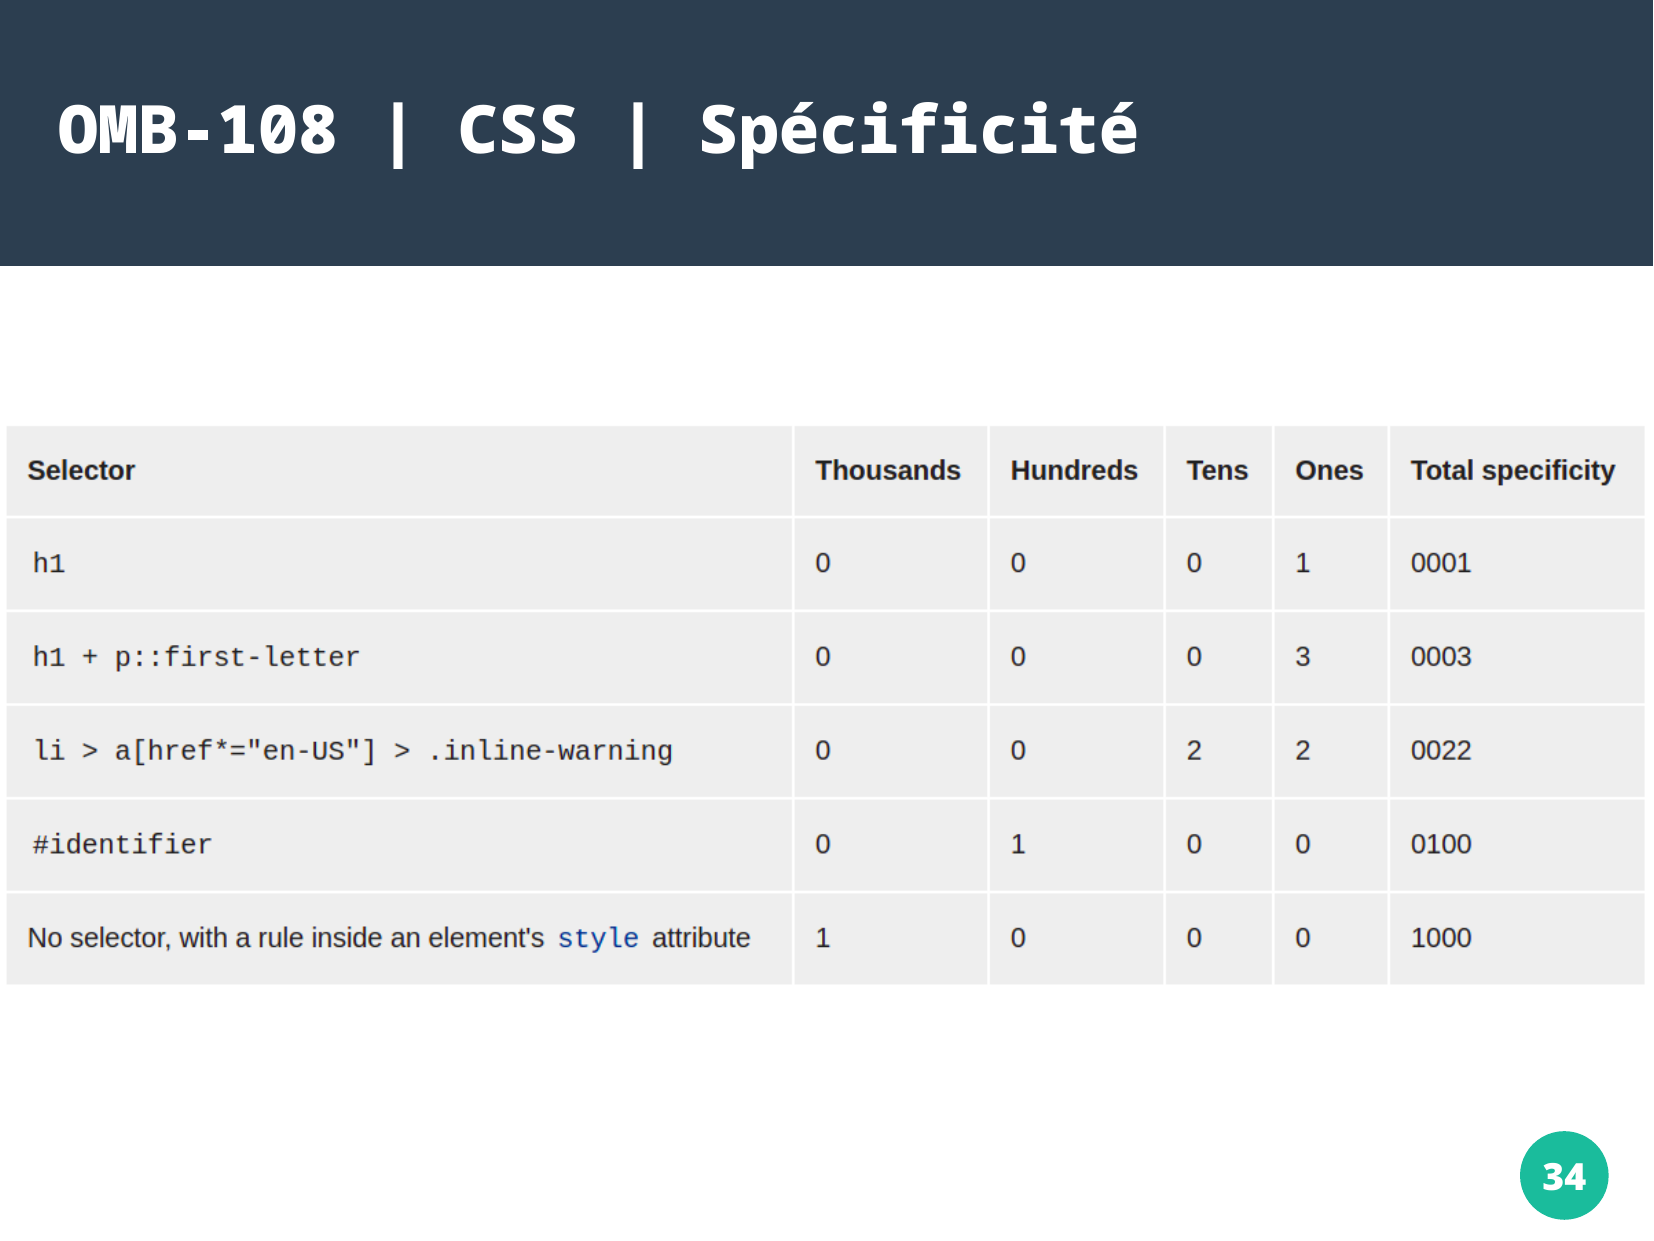

# OMB-108 | CSS | Spécificité
34